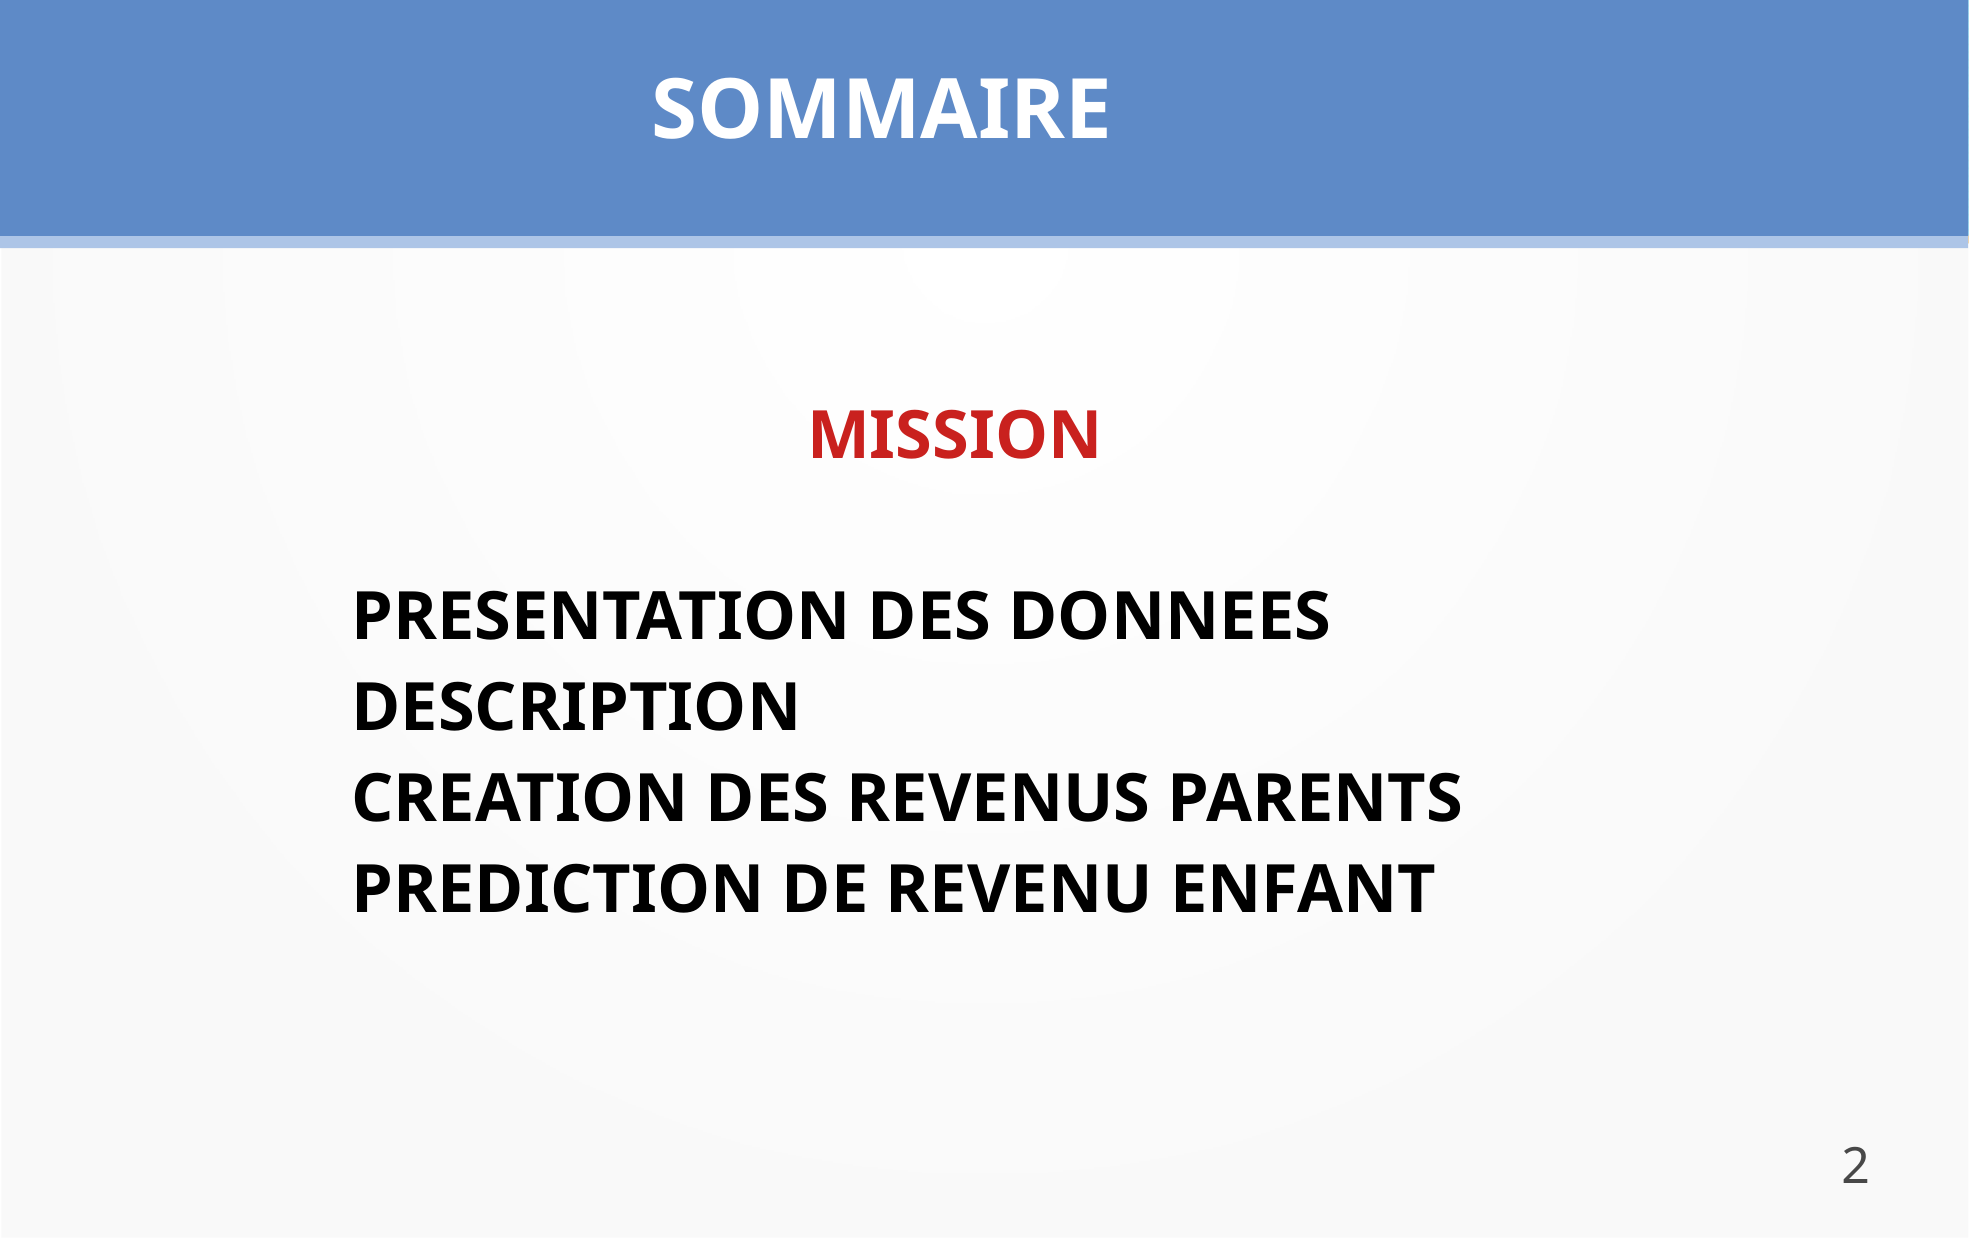

# SOMMAIRE
MISSION
		PRESENTATION DES DONNEES
		DESCRIPTION
		CREATION DES REVENUS PARENTS
		PREDICTION DE REVENU ENFANT
2